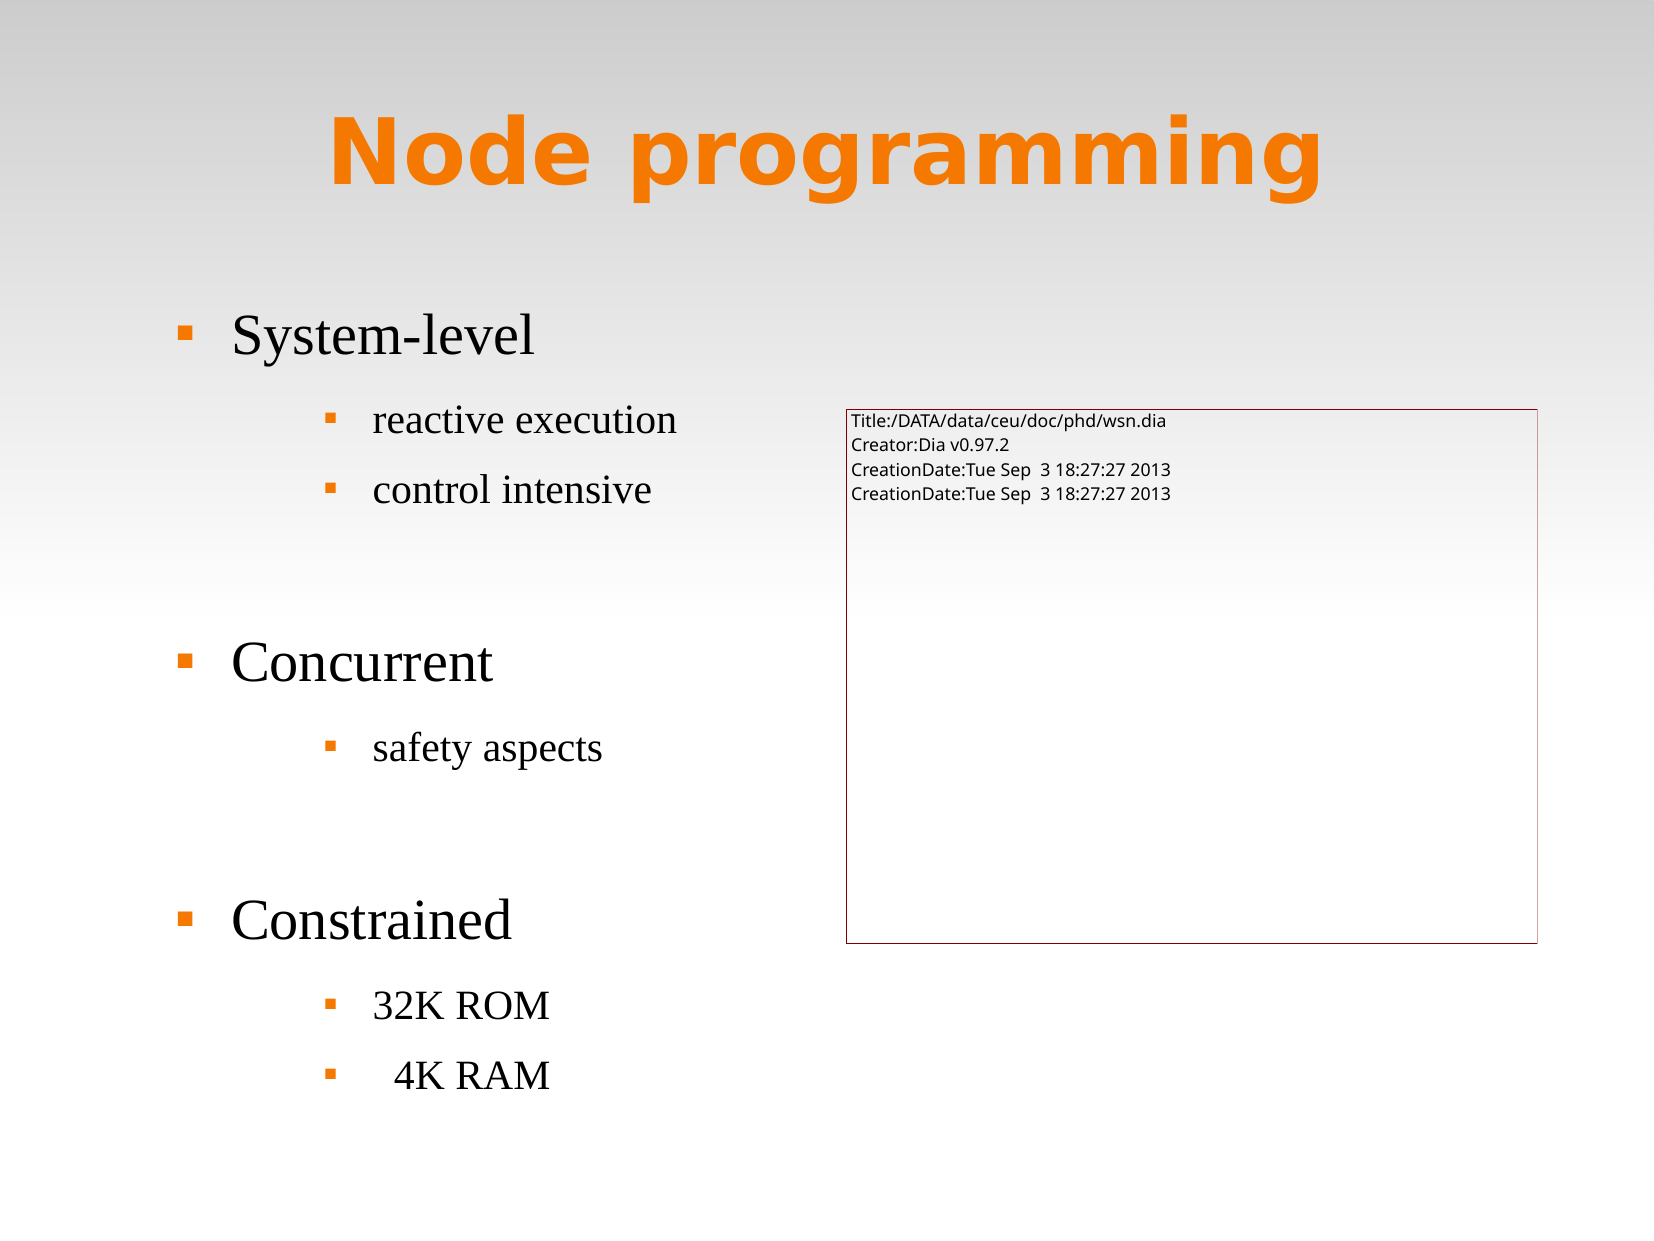

# Node programming
System-level
reactive execution
control intensive
Concurrent
safety aspects
Constrained
32K ROM
 4K RAM